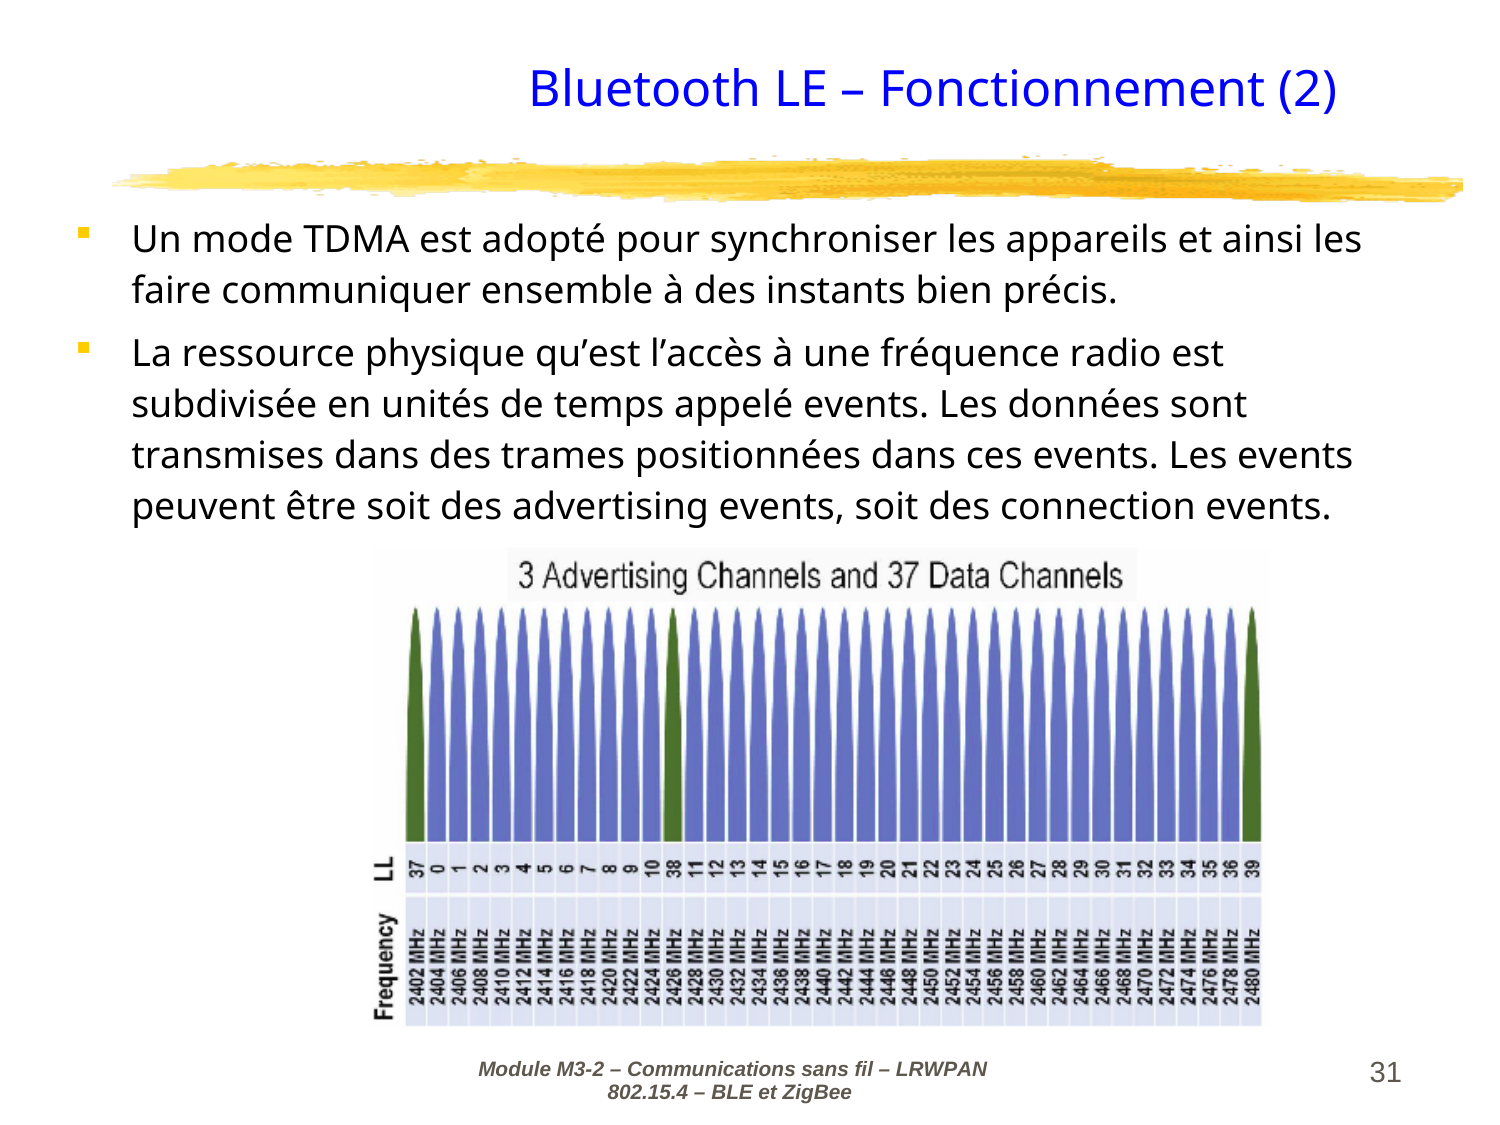

# Bluetooth LE – Fonctionnement (2)
Un mode TDMA est adopté pour synchroniser les appareils et ainsi les faire communiquer ensemble à des instants bien précis.
La ressource physique qu’est l’accès à une fréquence radio est subdivisée en unités de temps appelé events. Les données sont transmises dans des trames positionnées dans ces events. Les events peuvent être soit des advertising events, soit des connection events.
31